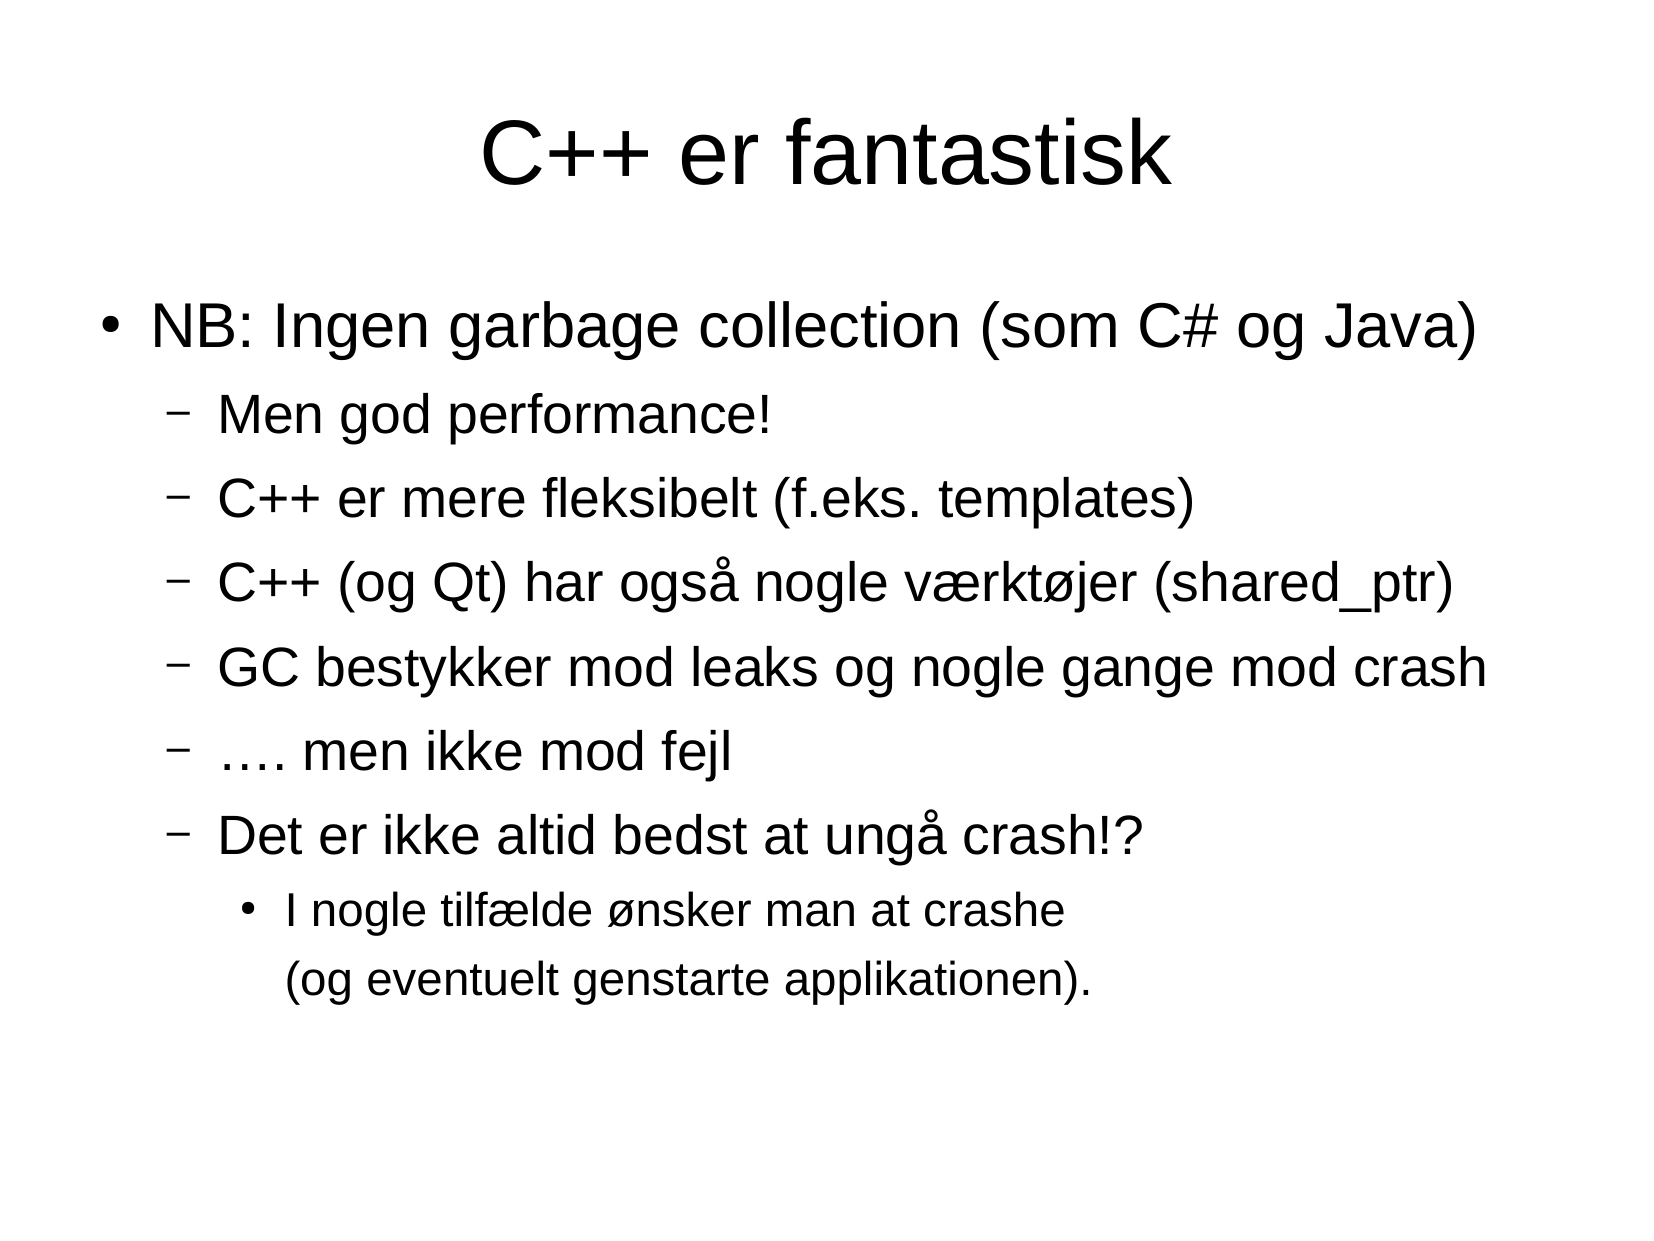

# C++ er fantastisk
NB: Ingen garbage collection (som C# og Java)
Men god performance!
C++ er mere fleksibelt (f.eks. templates)
C++ (og Qt) har også nogle værktøjer (shared_ptr)
GC bestykker mod leaks og nogle gange mod crash
…. men ikke mod fejl
Det er ikke altid bedst at ungå crash!?
I nogle tilfælde ønsker man at crashe
(og eventuelt genstarte applikationen).